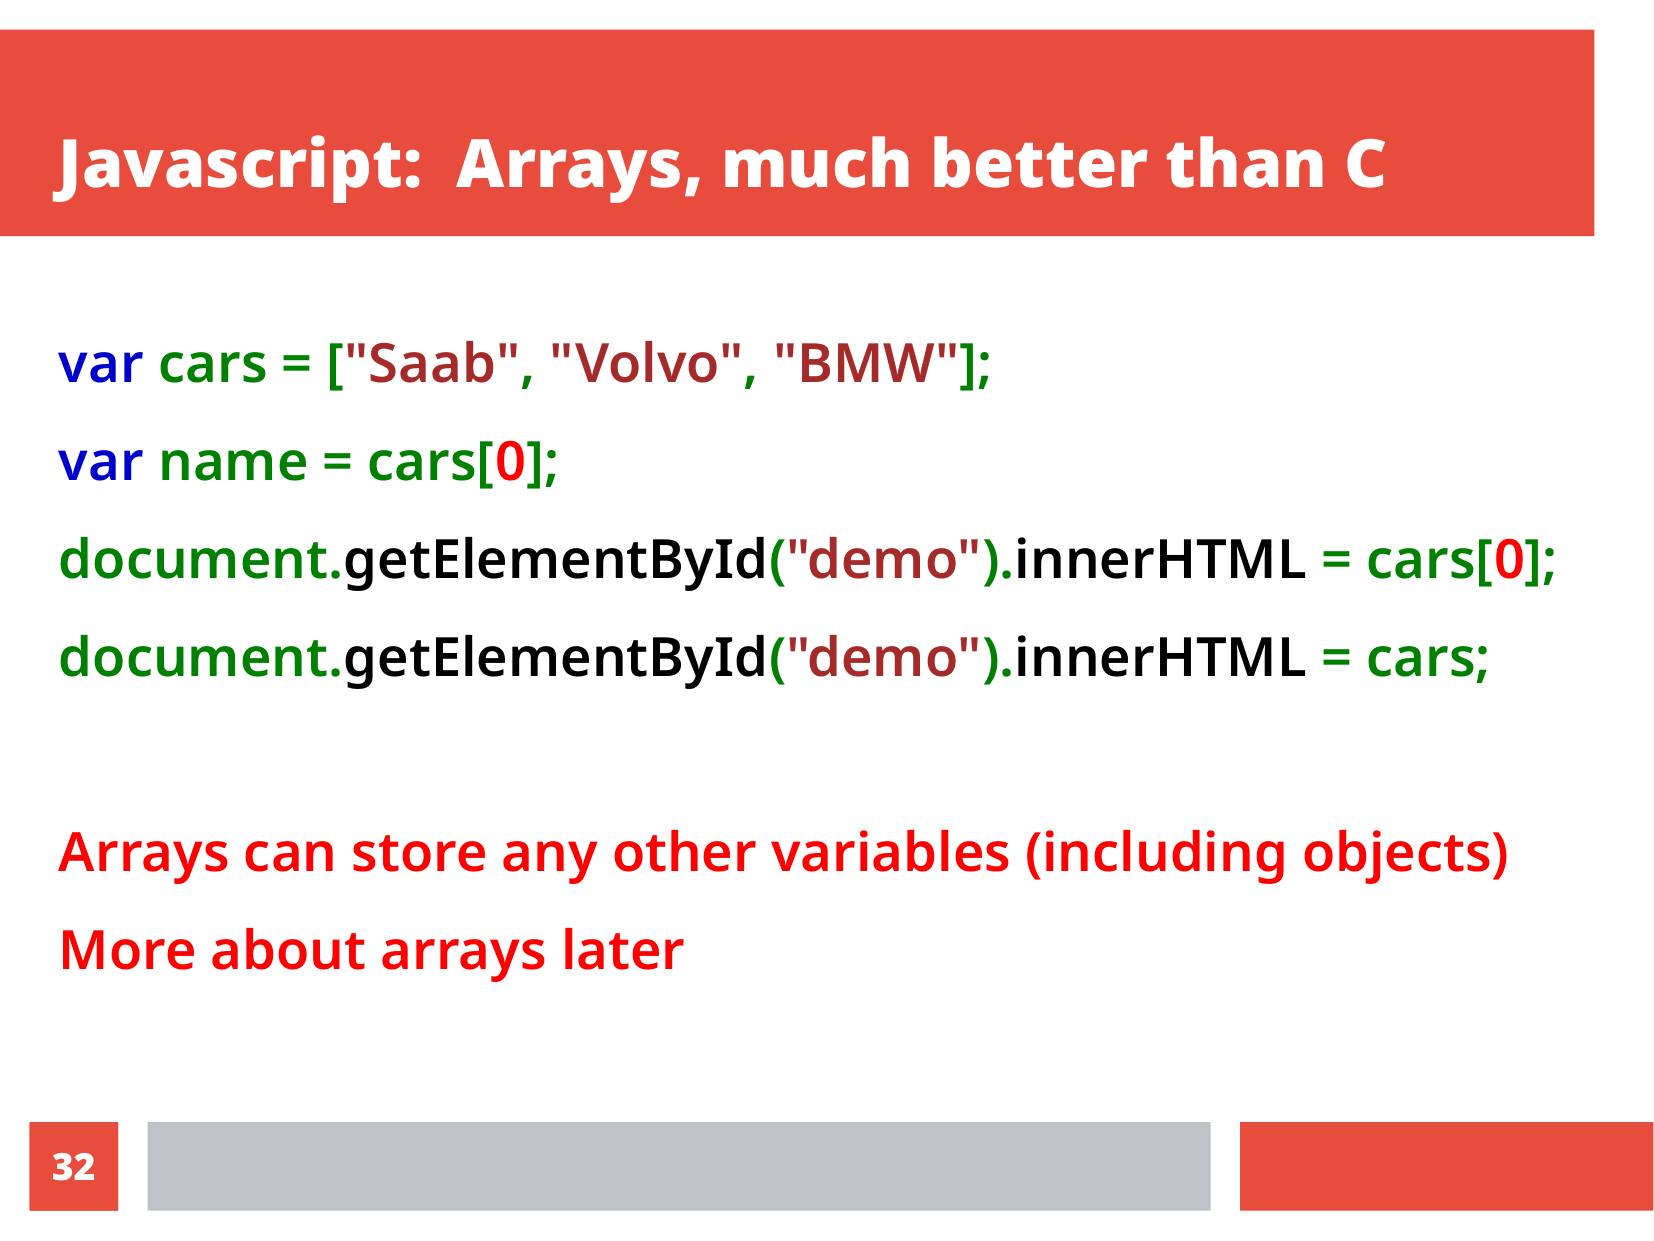

# Javascript: Arrays, much better than C
var cars = ["Saab", "Volvo", "BMW"];
var name = cars[0];
document.getElementById("demo").innerHTML = cars[0];
document.getElementById("demo").innerHTML = cars;
Arrays can store any other variables (including objects)
More about arrays later
32